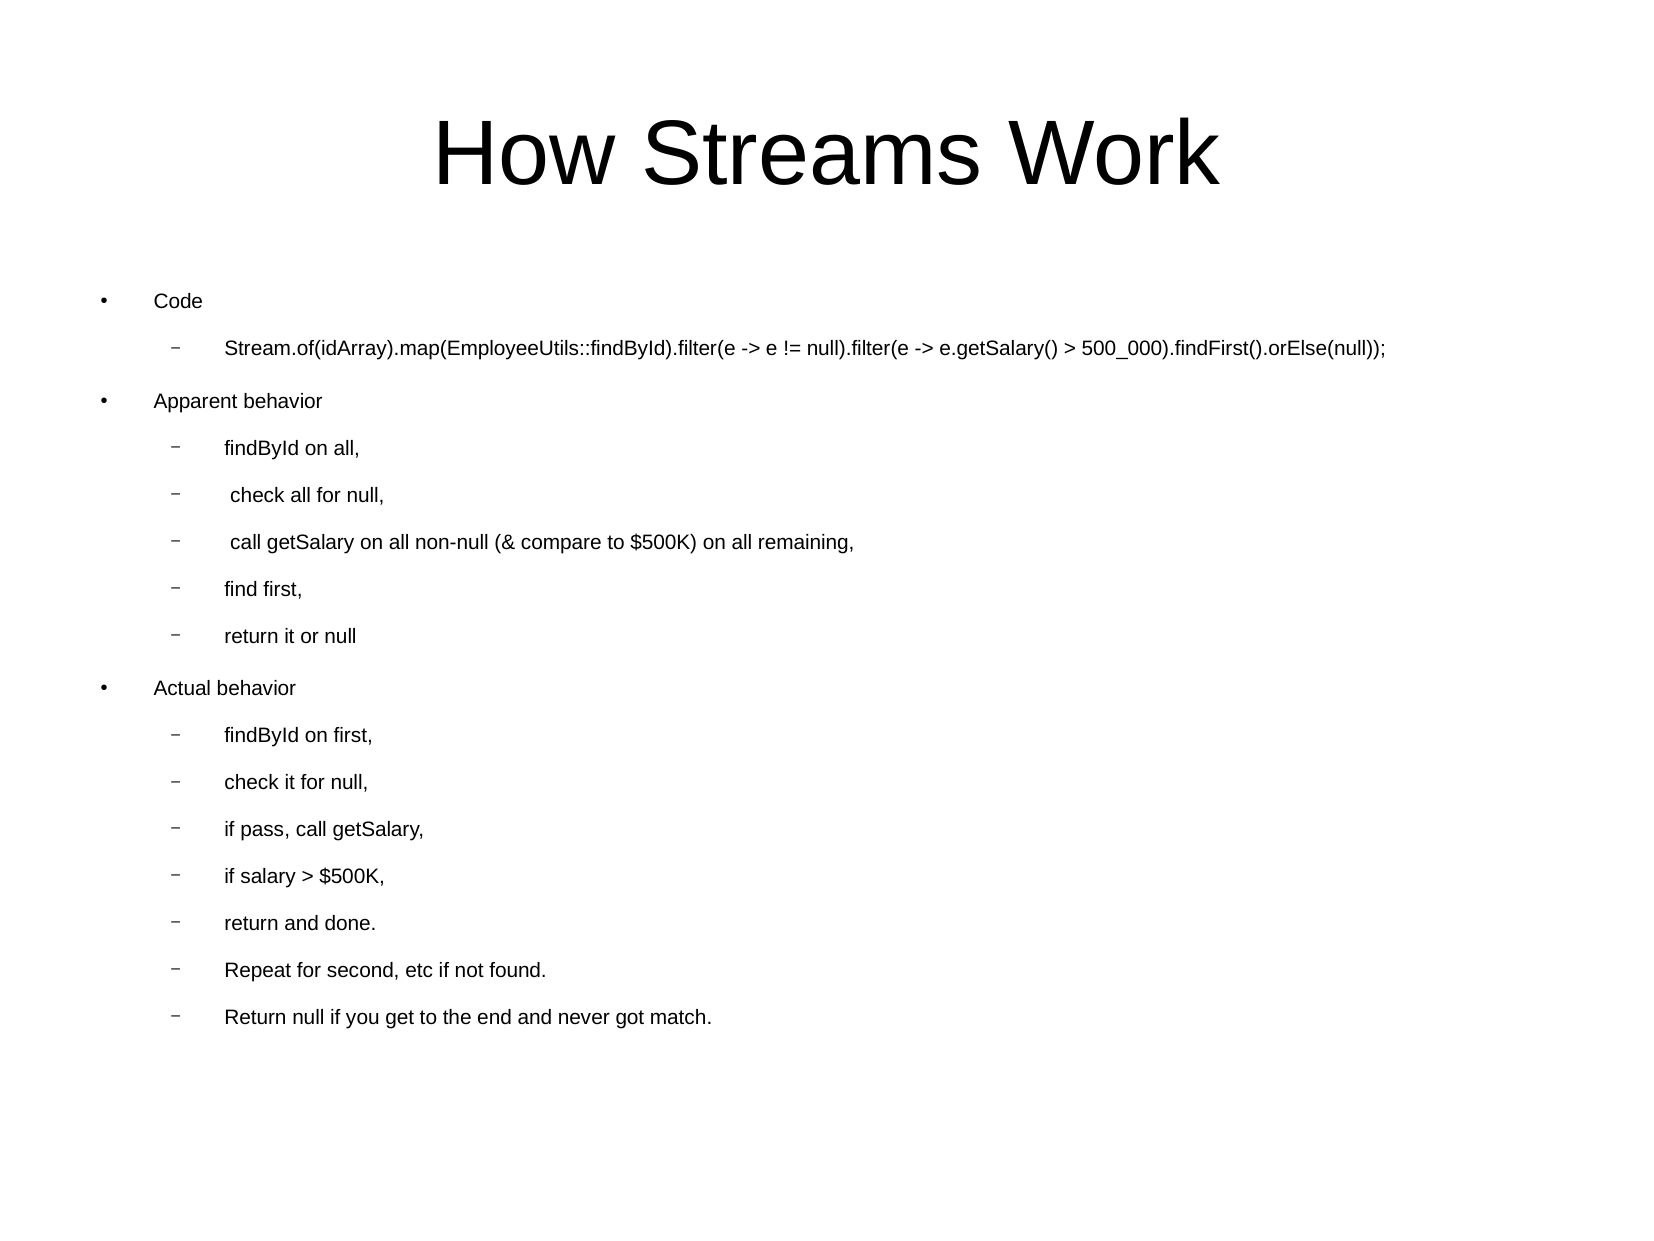

# How Streams Work
Code
Stream.of(idArray).map(EmployeeUtils::findById).filter(e -> e != null).filter(e -> e.getSalary() > 500_000).findFirst().orElse(null));
Apparent behavior
findById on all,
 check all for null,
 call getSalary on all non-null (& compare to $500K) on all remaining,
find first,
return it or null
Actual behavior
findById on first,
check it for null,
if pass, call getSalary,
if salary > $500K,
return and done.
Repeat for second, etc if not found.
Return null if you get to the end and never got match.